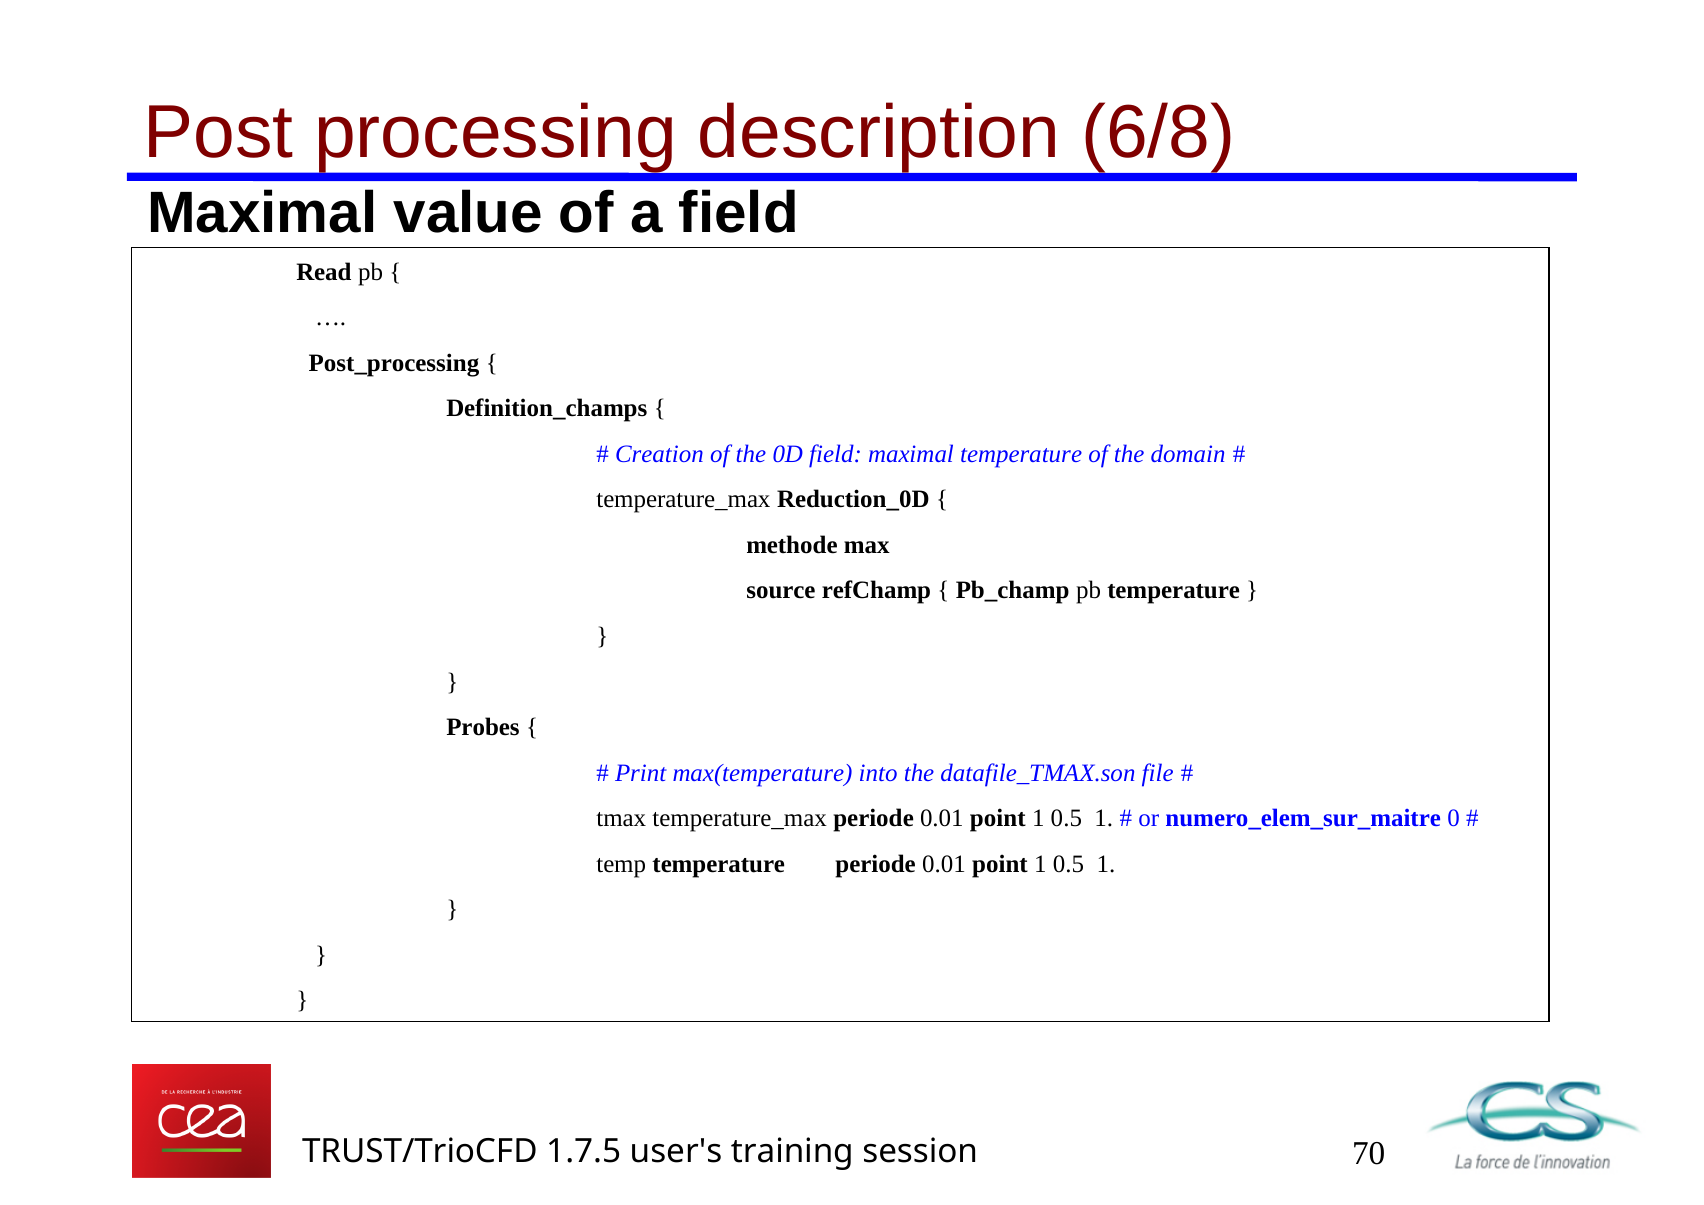

# Post processing description (6/8)
Maximal value of a field
Read pb {
 ….
 Post_processing {
	Definition_champs {
		# Creation of the 0D field: maximal temperature of the domain #
		temperature_max Reduction_0D {
			methode max
			source refChamp { Pb_champ pb temperature }
		}
	}
	Probes {
		# Print max(temperature) into the datafile_TMAX.son file #
		tmax temperature_max periode 0.01 point 1 0.5 1. # or numero_elem_sur_maitre 0 #
		temp temperature periode 0.01 point 1 0.5 1.
	}
 }
}
TRUST/TrioCFD 1.7.5 user's training session
70